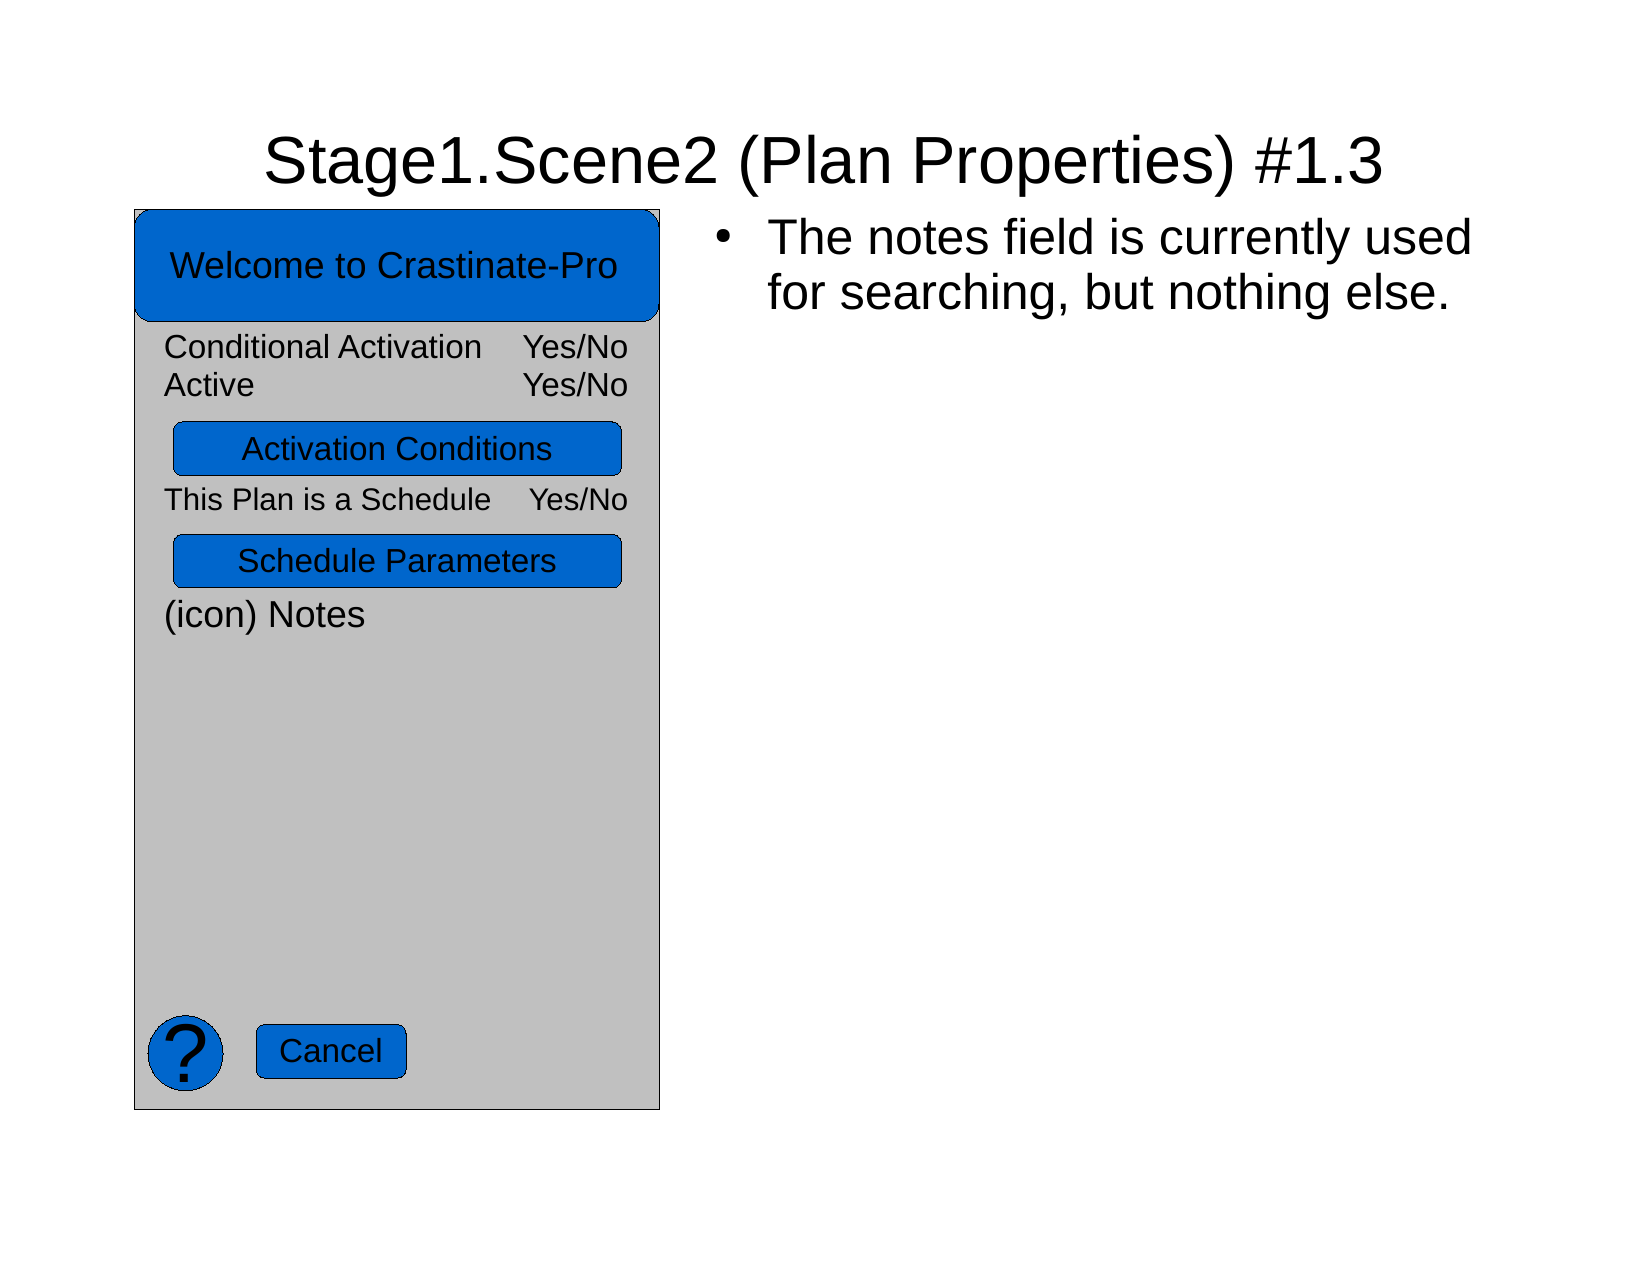

# Stage1.Scene2 (Plan Properties) #1.3
The notes field is currently used for searching, but nothing else.
Welcome to Crastinate-Pro
Conditional Activation	Yes/No
Active	Yes/No
This Plan is a Schedule	Yes/No
(icon) Notes
Activation Conditions
Schedule Parameters
?
Cancel